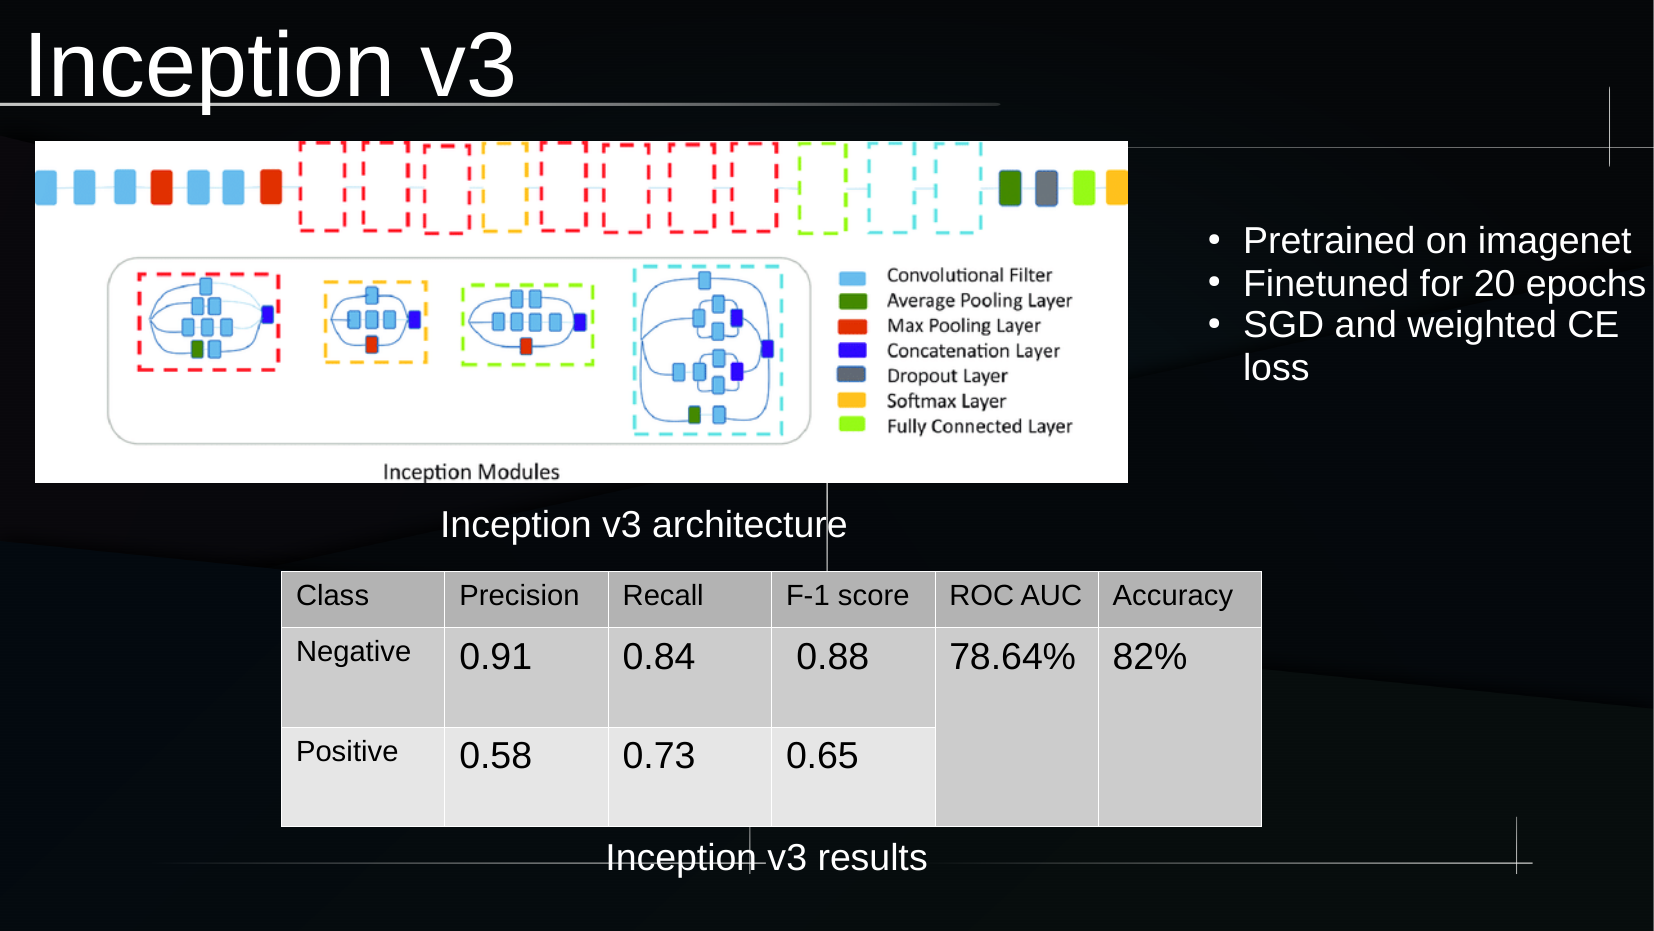

# Inception v3
Pretrained on imagenet
Finetuned for 20 epochs
SGD and weighted CE
loss
Inception v3 architecture
| Class | Precision | Recall | F-1 score | ROC AUC | Accuracy |
| --- | --- | --- | --- | --- | --- |
| Negative | 0.91 | 0.84 | 0.88 | 78.64% | 82% |
| Positive | 0.58 | 0.73 | 0.65 | | |
Inception v3 results